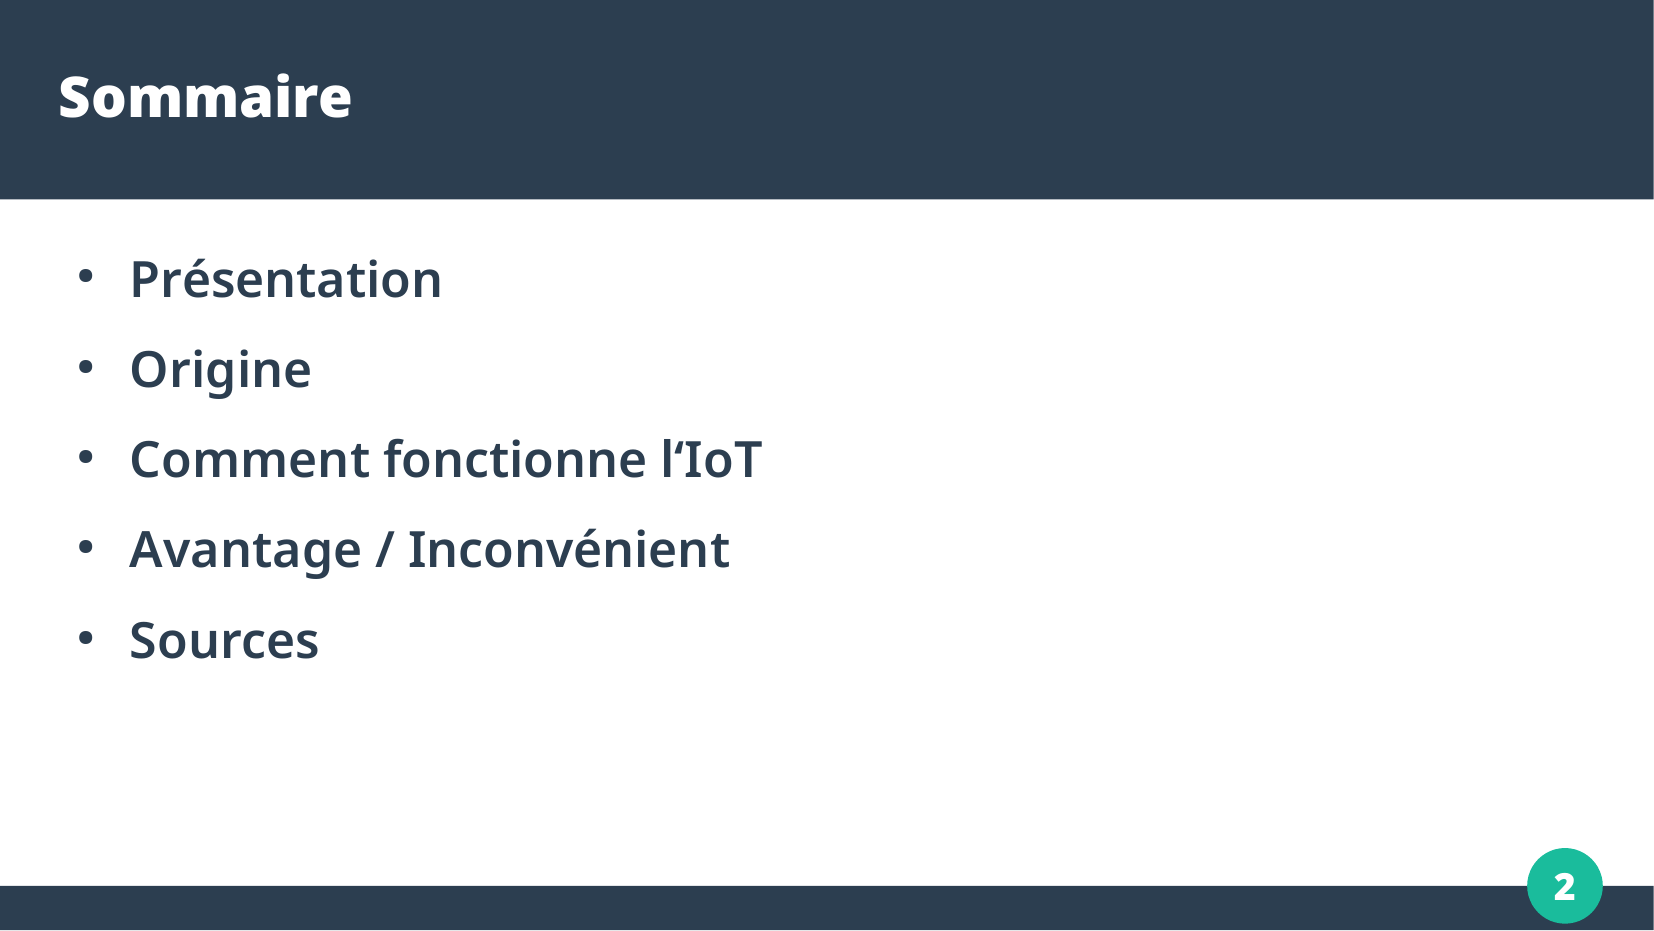

# Sommaire
Présentation
Origine
Comment fonctionne l‘IoT
Avantage / Inconvénient
Sources